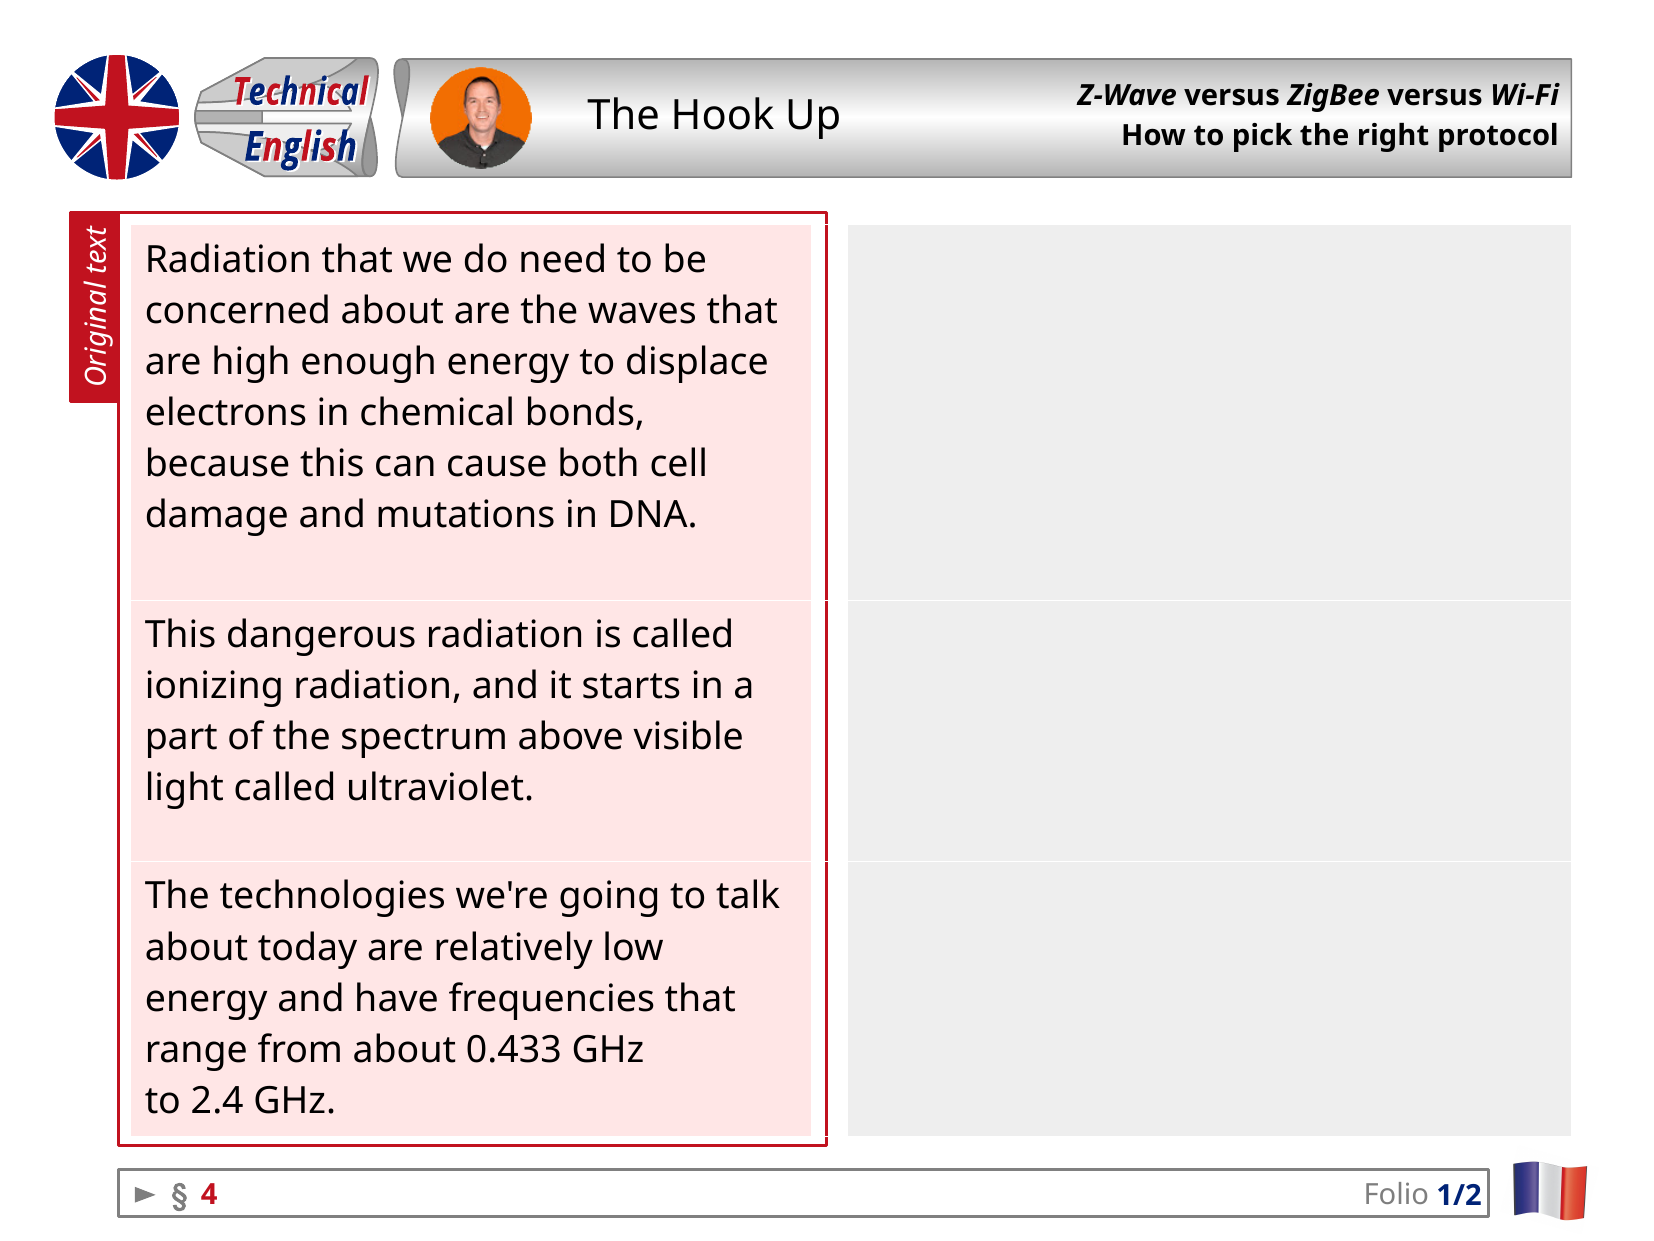

#
| Radiation that we do need to be concerned about are the waves that are high enough energy to displace electrons in chemical bonds, because this can cause both cell damage and mutations in DNA. | | |
| --- | --- | --- |
| This dangerous radiation is called ionizing radiation, and it starts in a part of the spectrum above visible light called ultraviolet. | | |
| The technologies we're going to talk about today are relatively low energy and have frequencies that range from about 0.433 GHz to 2.4 GHz. | | |
4
1/2